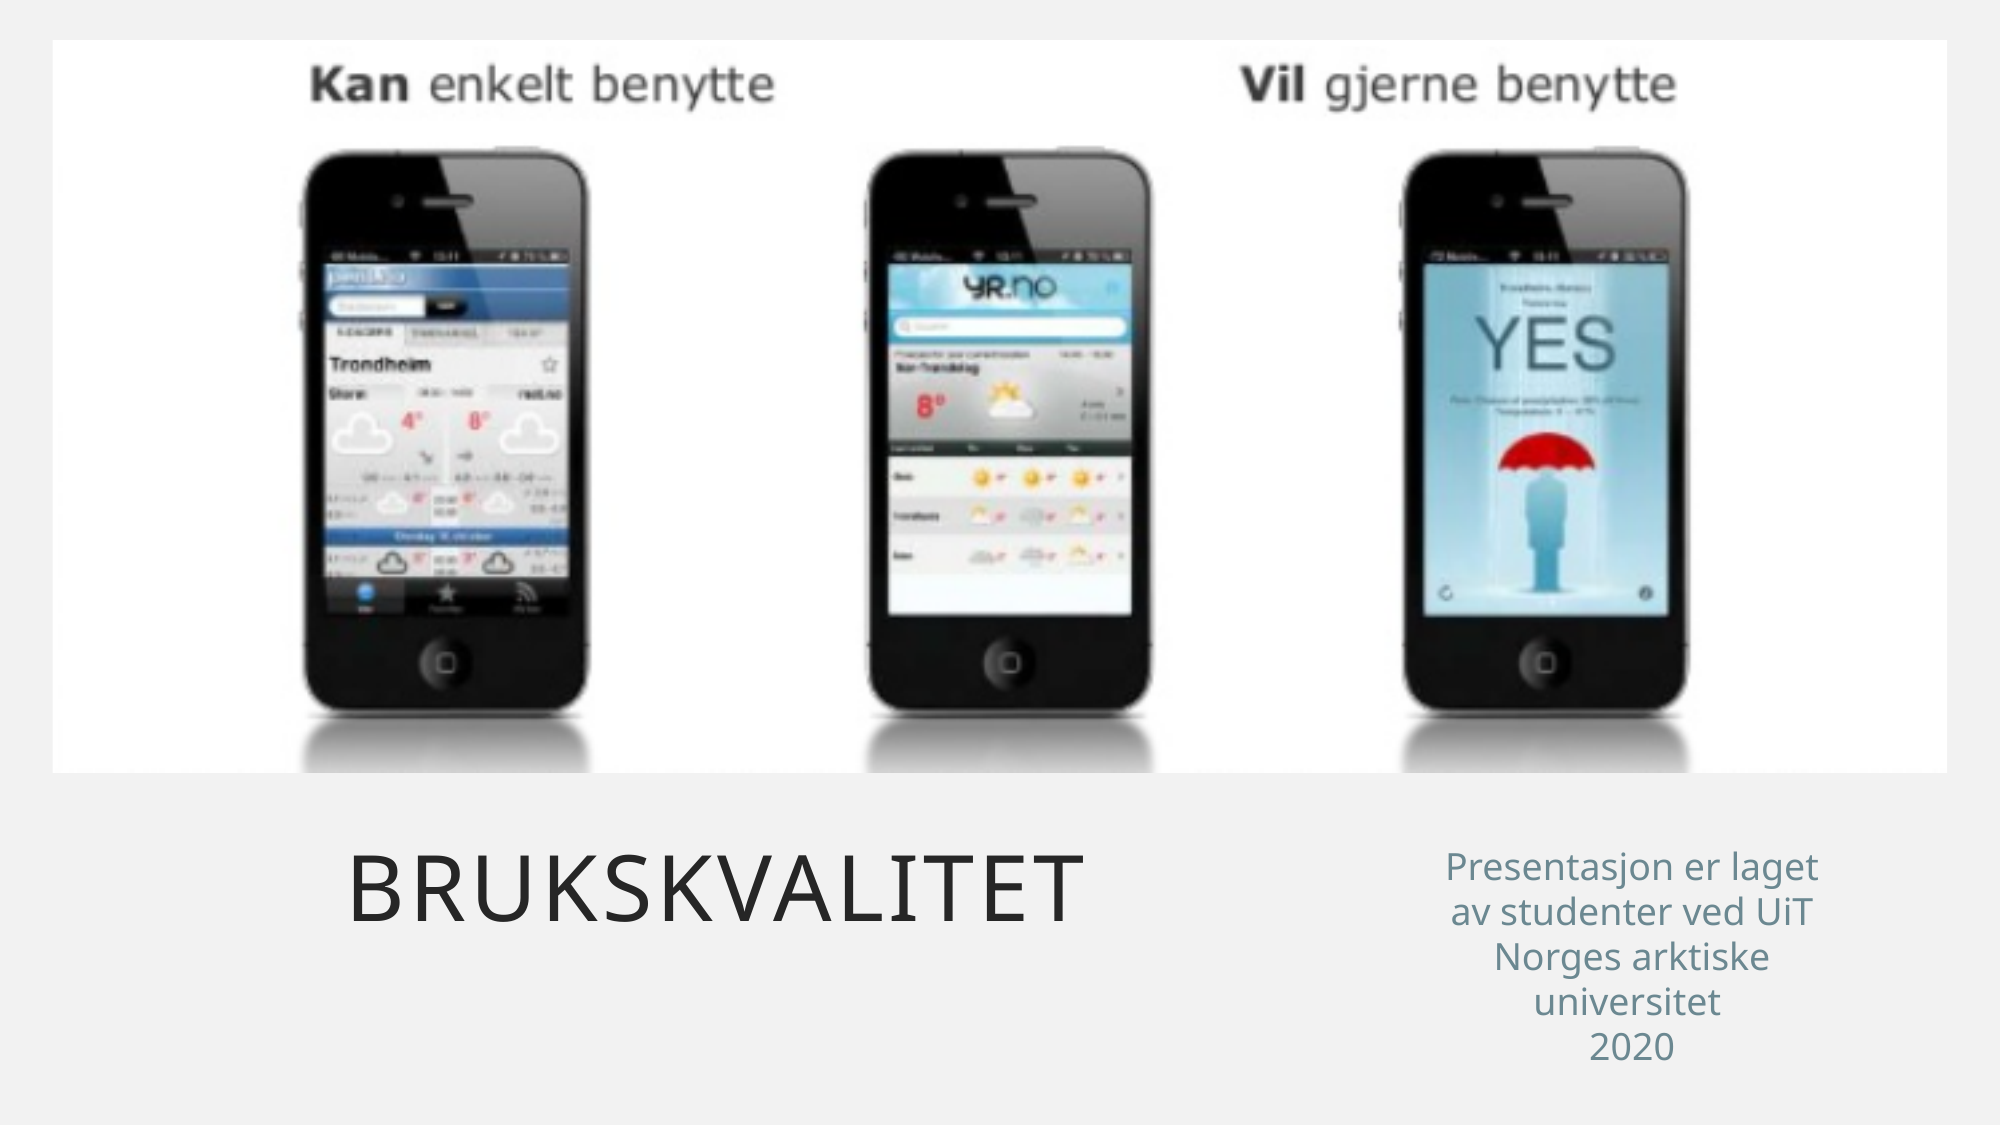

Brukskvalitet
Presentasjon er laget av studenter ved UiT Norges arktiske universitet
2020